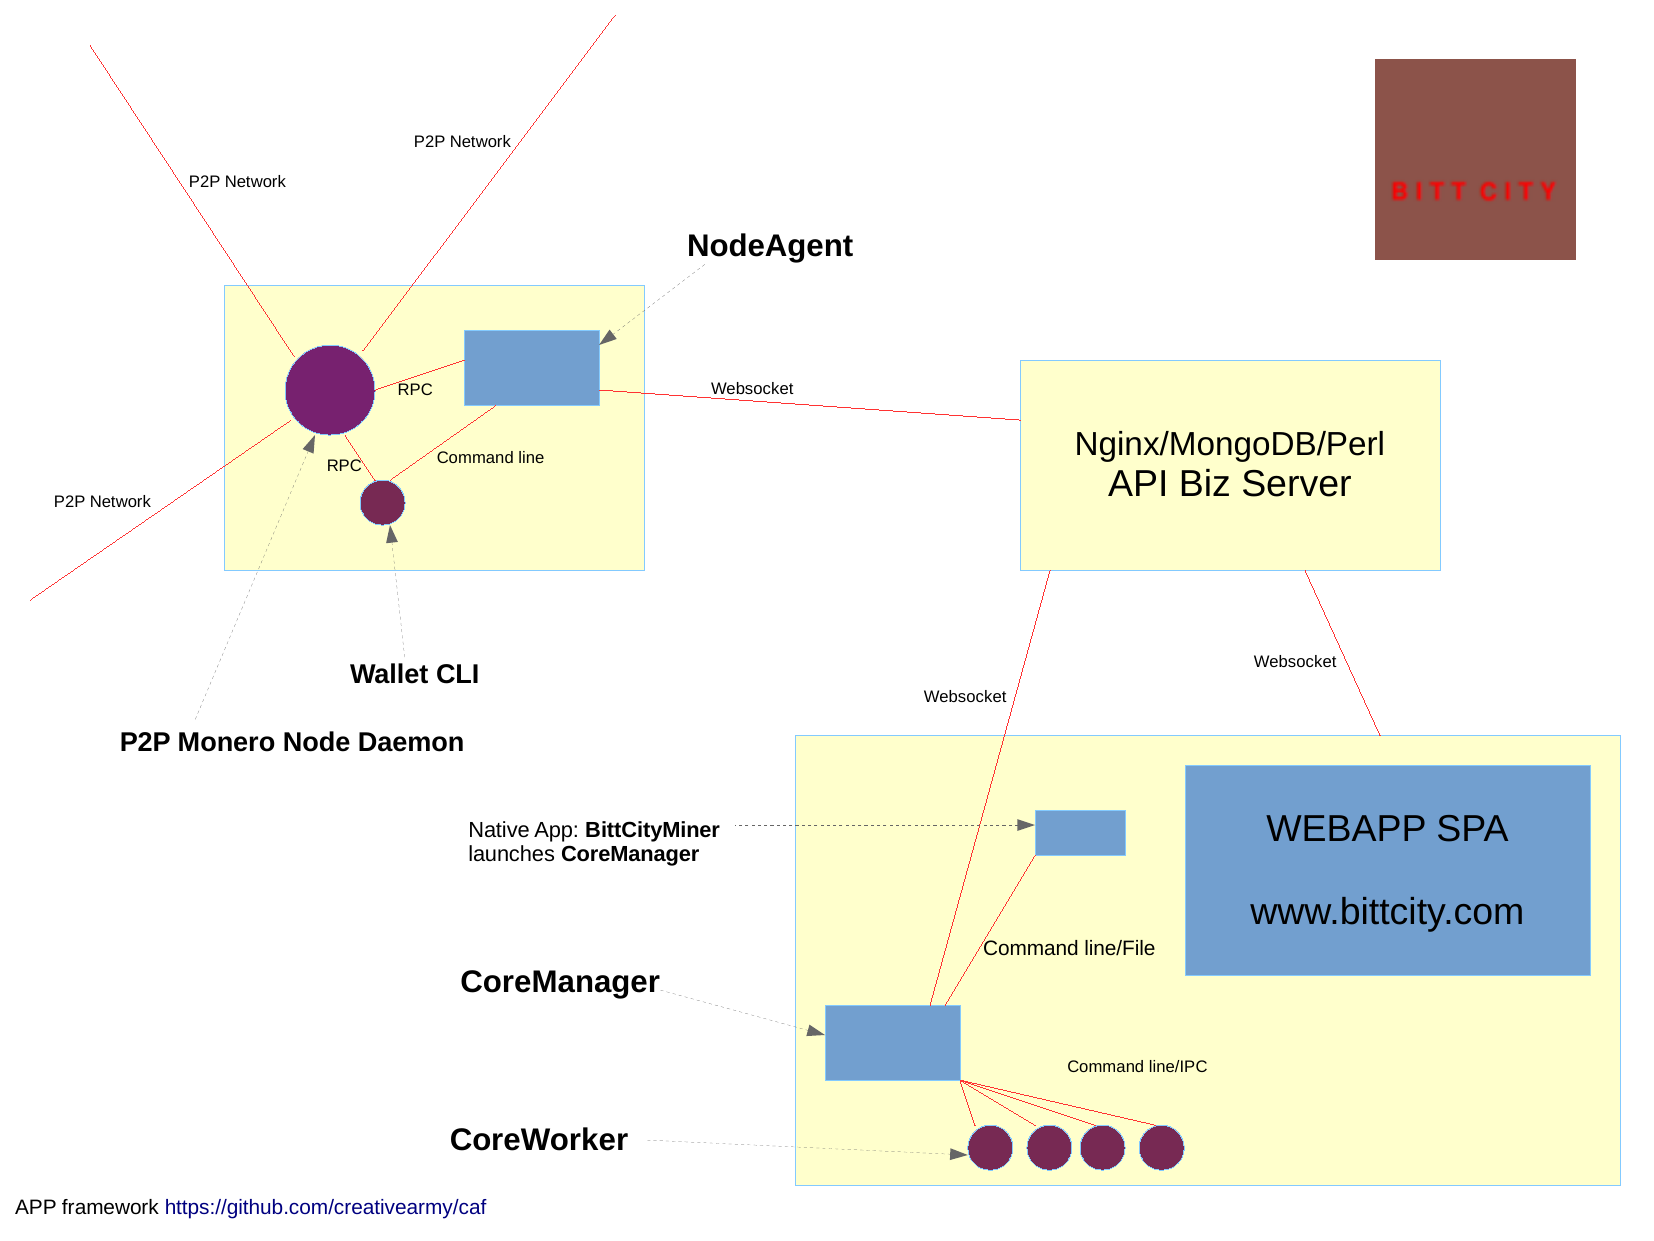

P2P Network
P2P Network
NodeAgent
Nginx/MongoDB/Perl
API Biz Server
Websocket
RPC
Command line
RPC
P2P Network
Wallet CLI
Websocket
Websocket
P2P Monero Node Daemon
WEBAPP SPA
www.bittcity.com
Native App: BittCityMiner
launches CoreManager
CoreManager
Command line/File
Command line/IPC
CoreWorker
APP framework https://github.com/creativearmy/caf